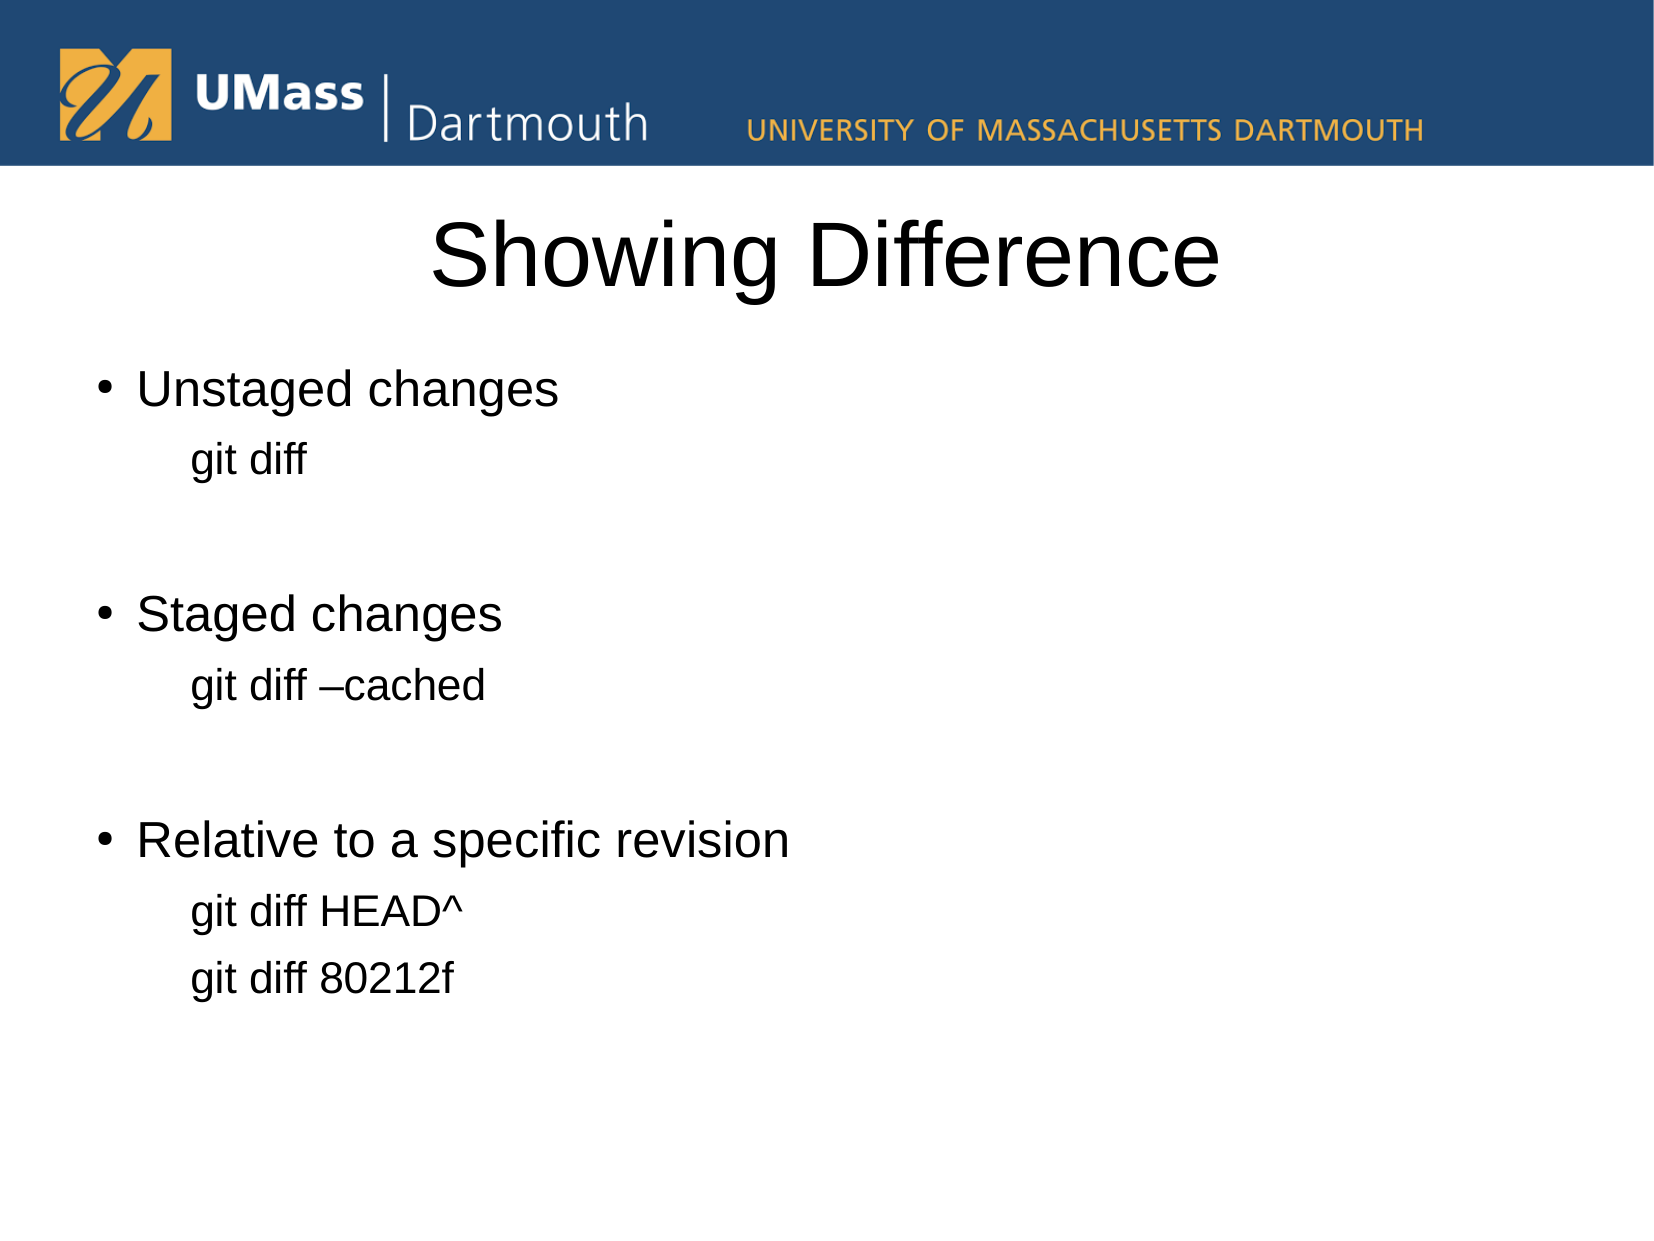

# Showing Difference
Unstaged changes
git diff
Staged changes
git diff –cached
Relative to a specific revision
git diff HEAD^
git diff 80212f